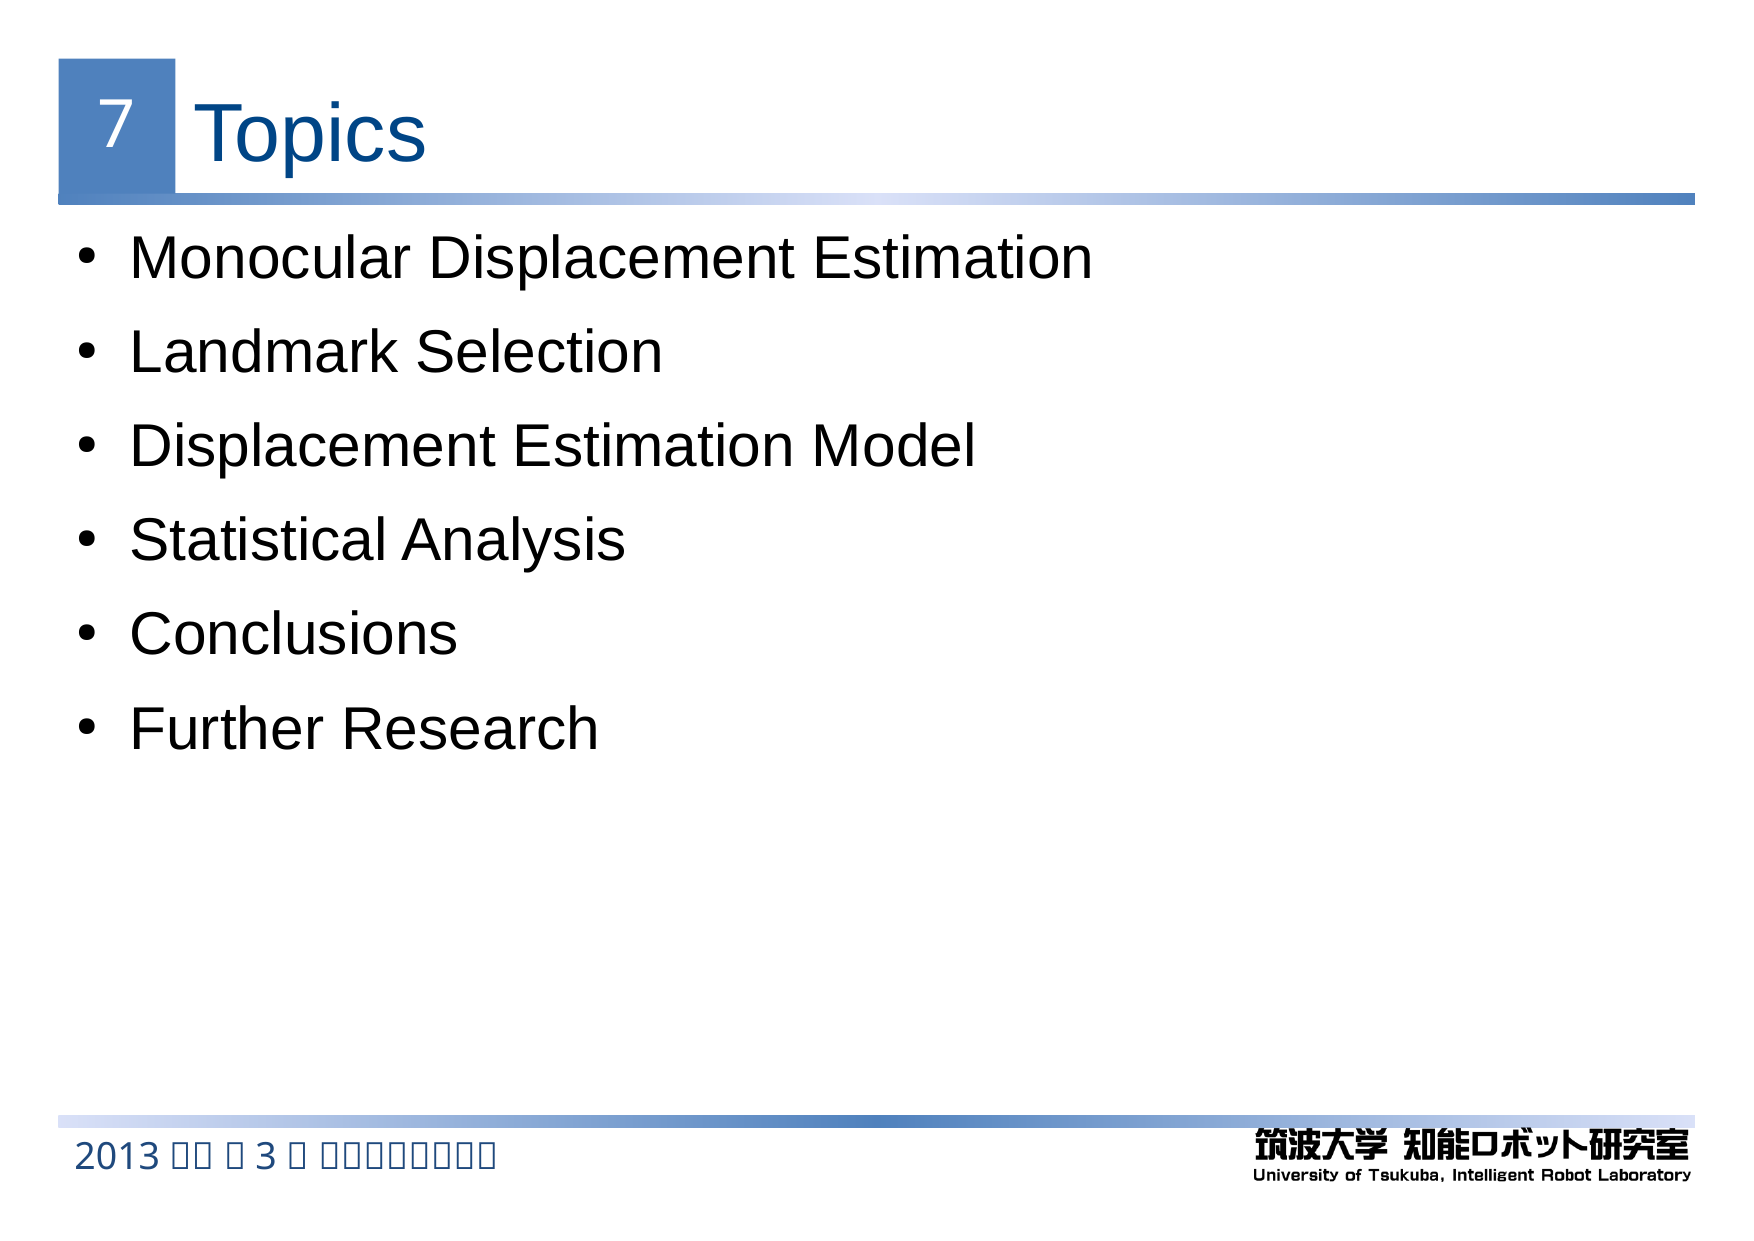

# Topics
Monocular Displacement Estimation
Landmark Selection
Displacement Estimation Model
Statistical Analysis
Conclusions
Further Research